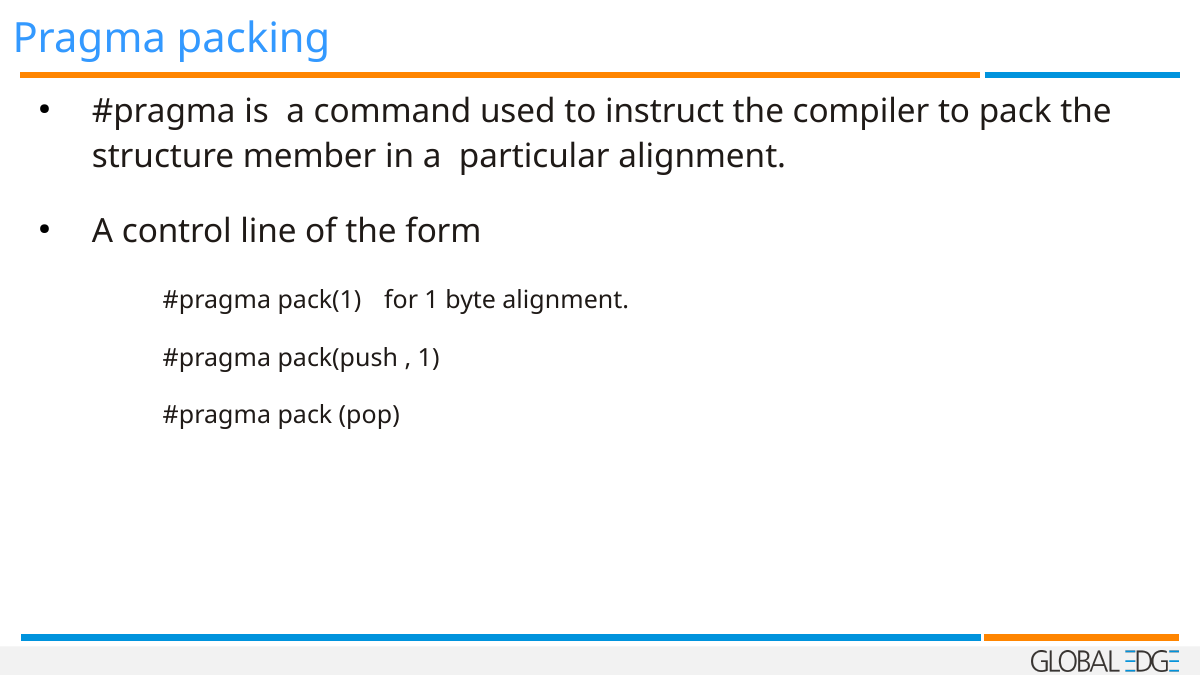

# Pragma packing
#pragma is a command used to instruct the compiler to pack the structure member in a particular alignment.
A control line of the form
#pragma pack(1) 	for 1 byte alignment.
#pragma pack(push , 1)
#pragma pack (pop)